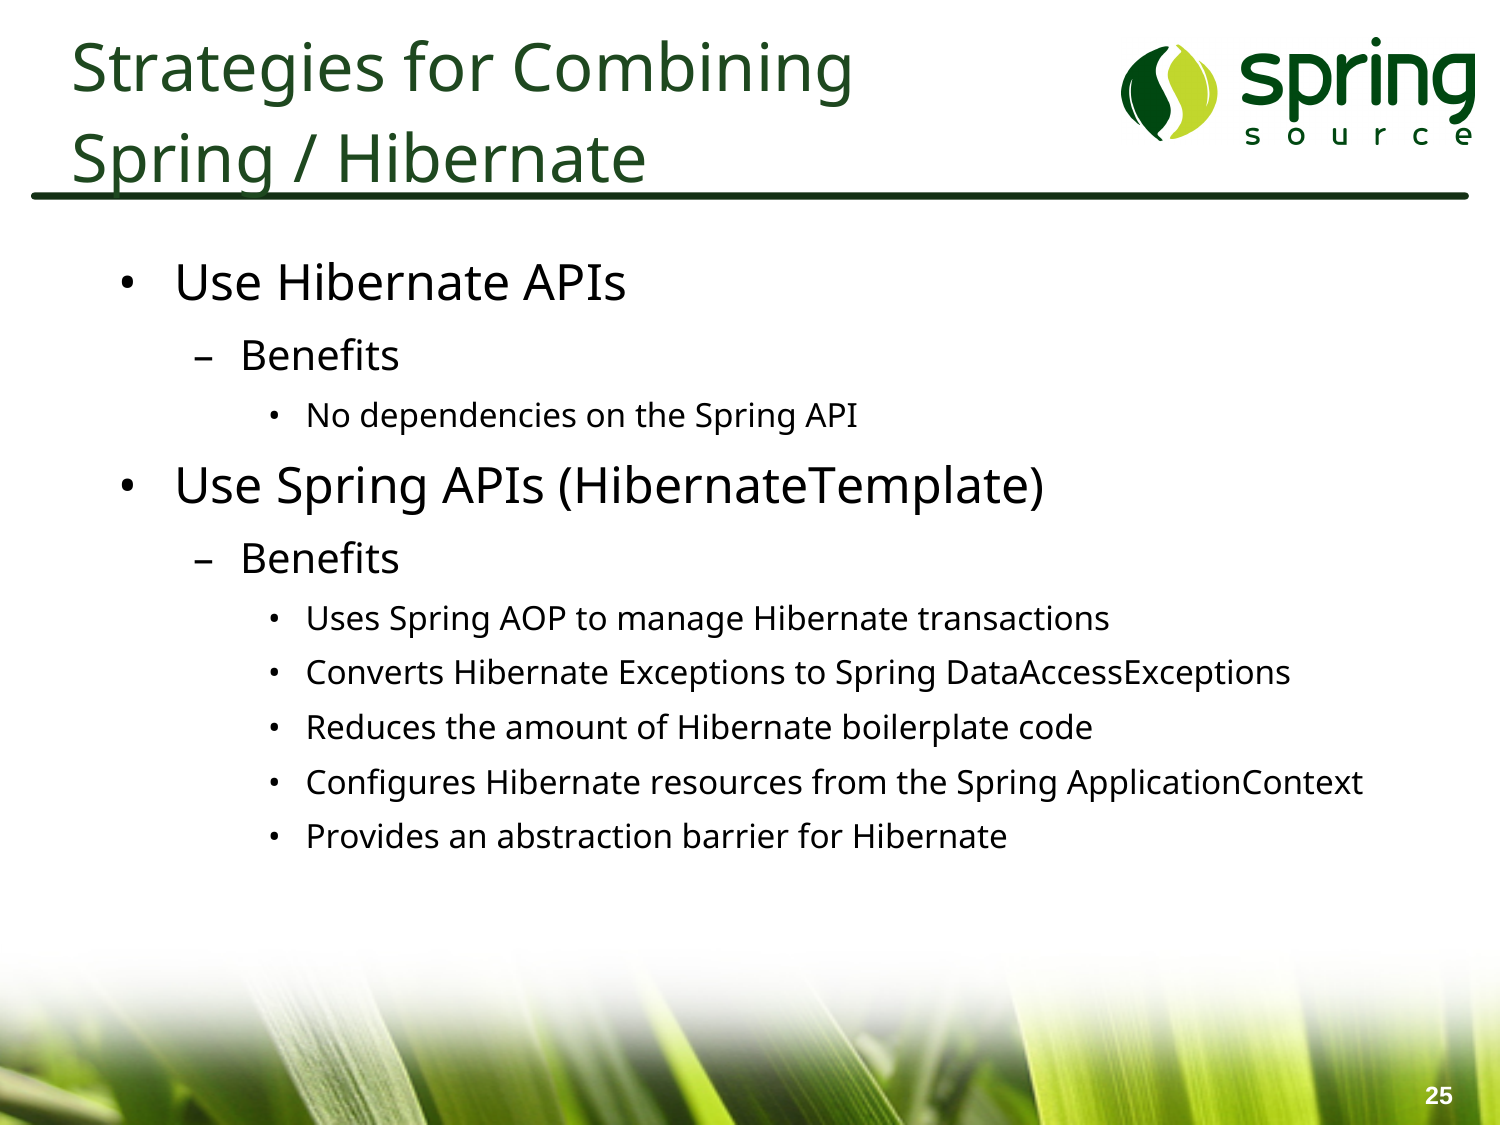

# Strategies for Combining Spring / Hibernate
Use Hibernate APIs
Benefits
No dependencies on the Spring API
Use Spring APIs (HibernateTemplate)
Benefits
Uses Spring AOP to manage Hibernate transactions
Converts Hibernate Exceptions to Spring DataAccessExceptions
Reduces the amount of Hibernate boilerplate code
Configures Hibernate resources from the Spring ApplicationContext
Provides an abstraction barrier for Hibernate